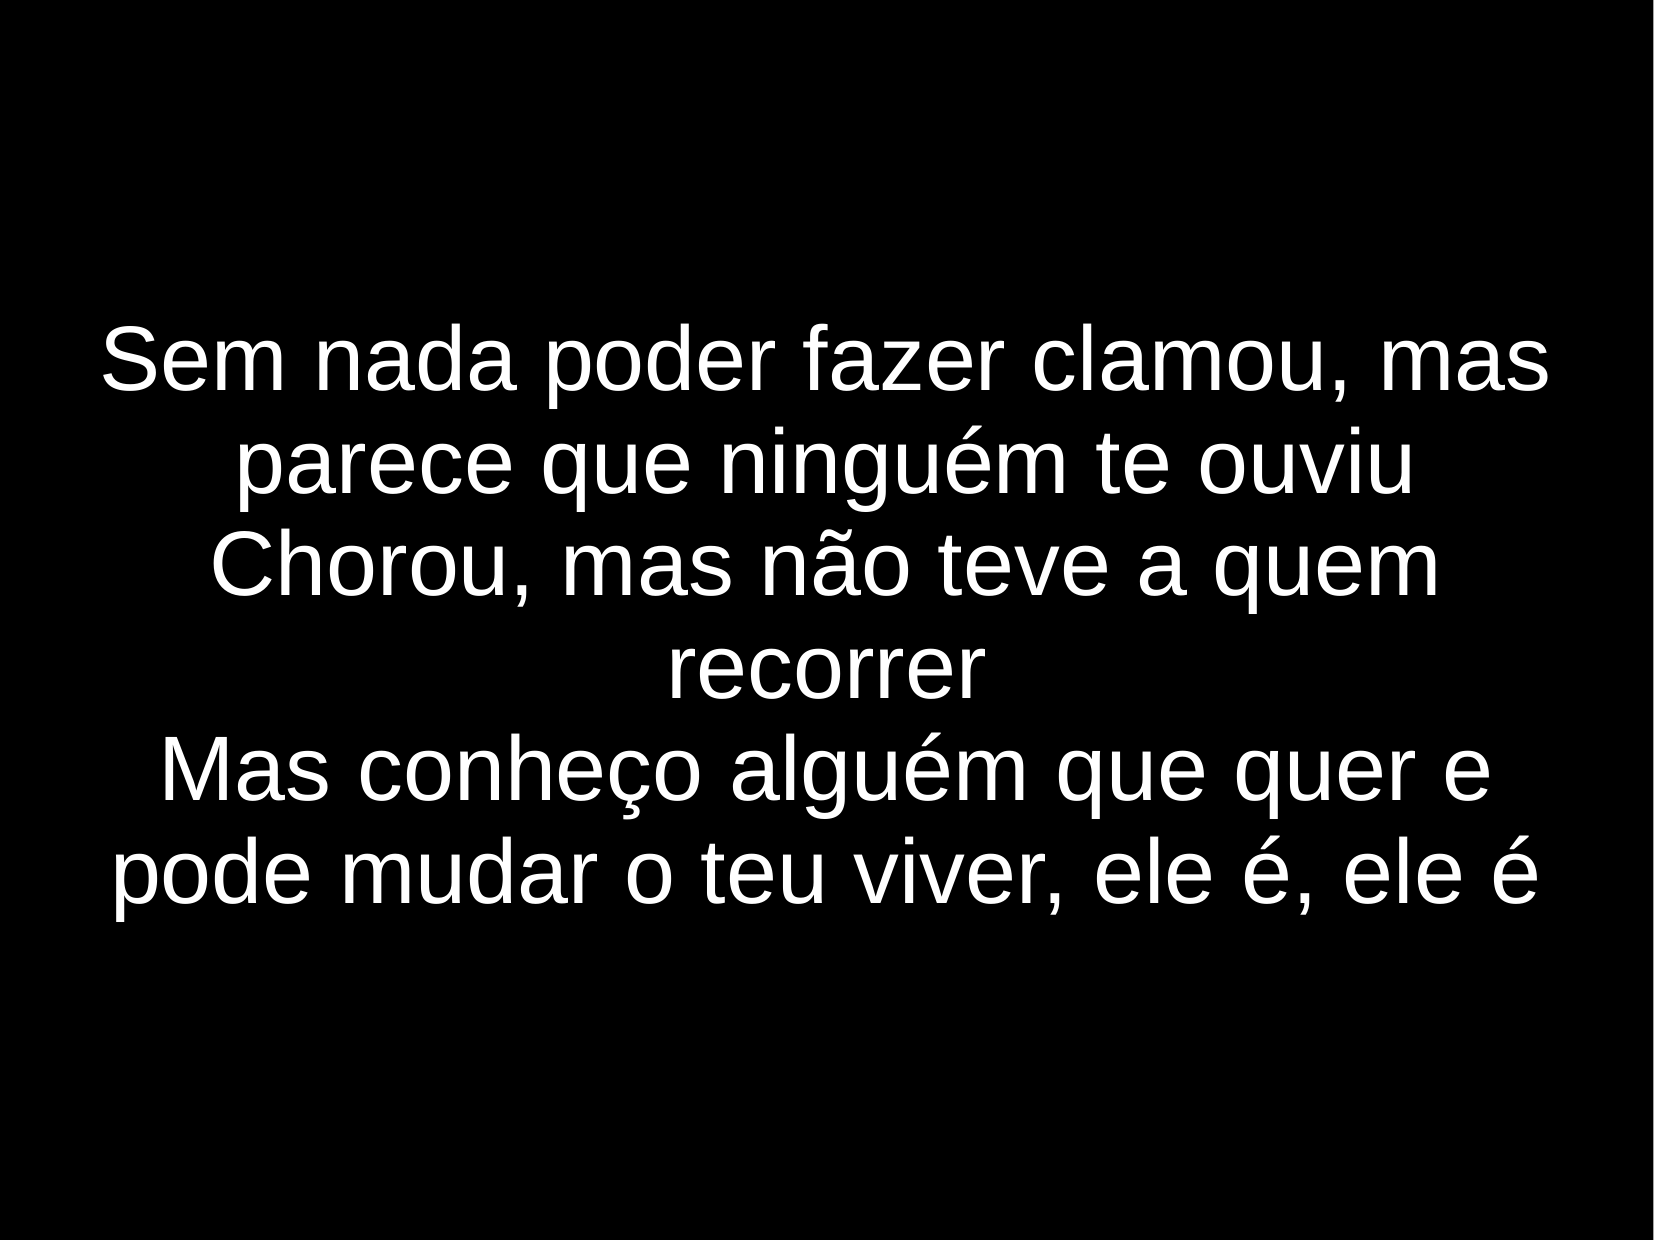

# Sem nada poder fazer clamou, mas parece que ninguém te ouviu
Chorou, mas não teve a quem recorrer
Mas conheço alguém que quer e pode mudar o teu viver, ele é, ele é